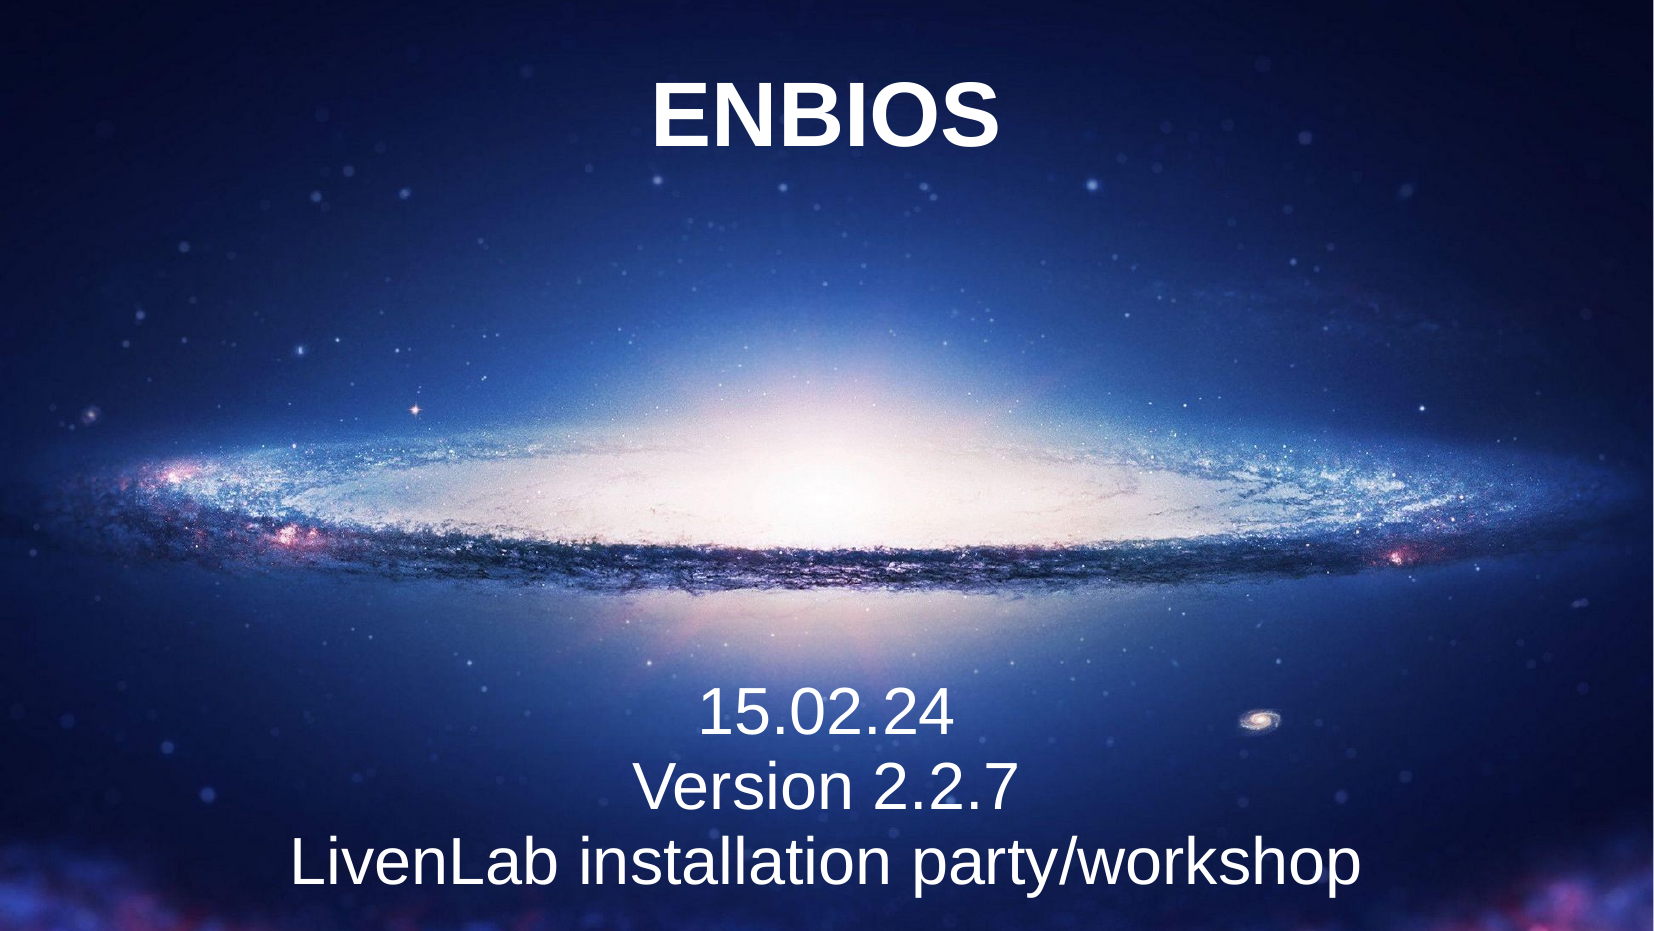

# ENBIOS
15.02.24
Version 2.2.7
LivenLab installation party/workshop